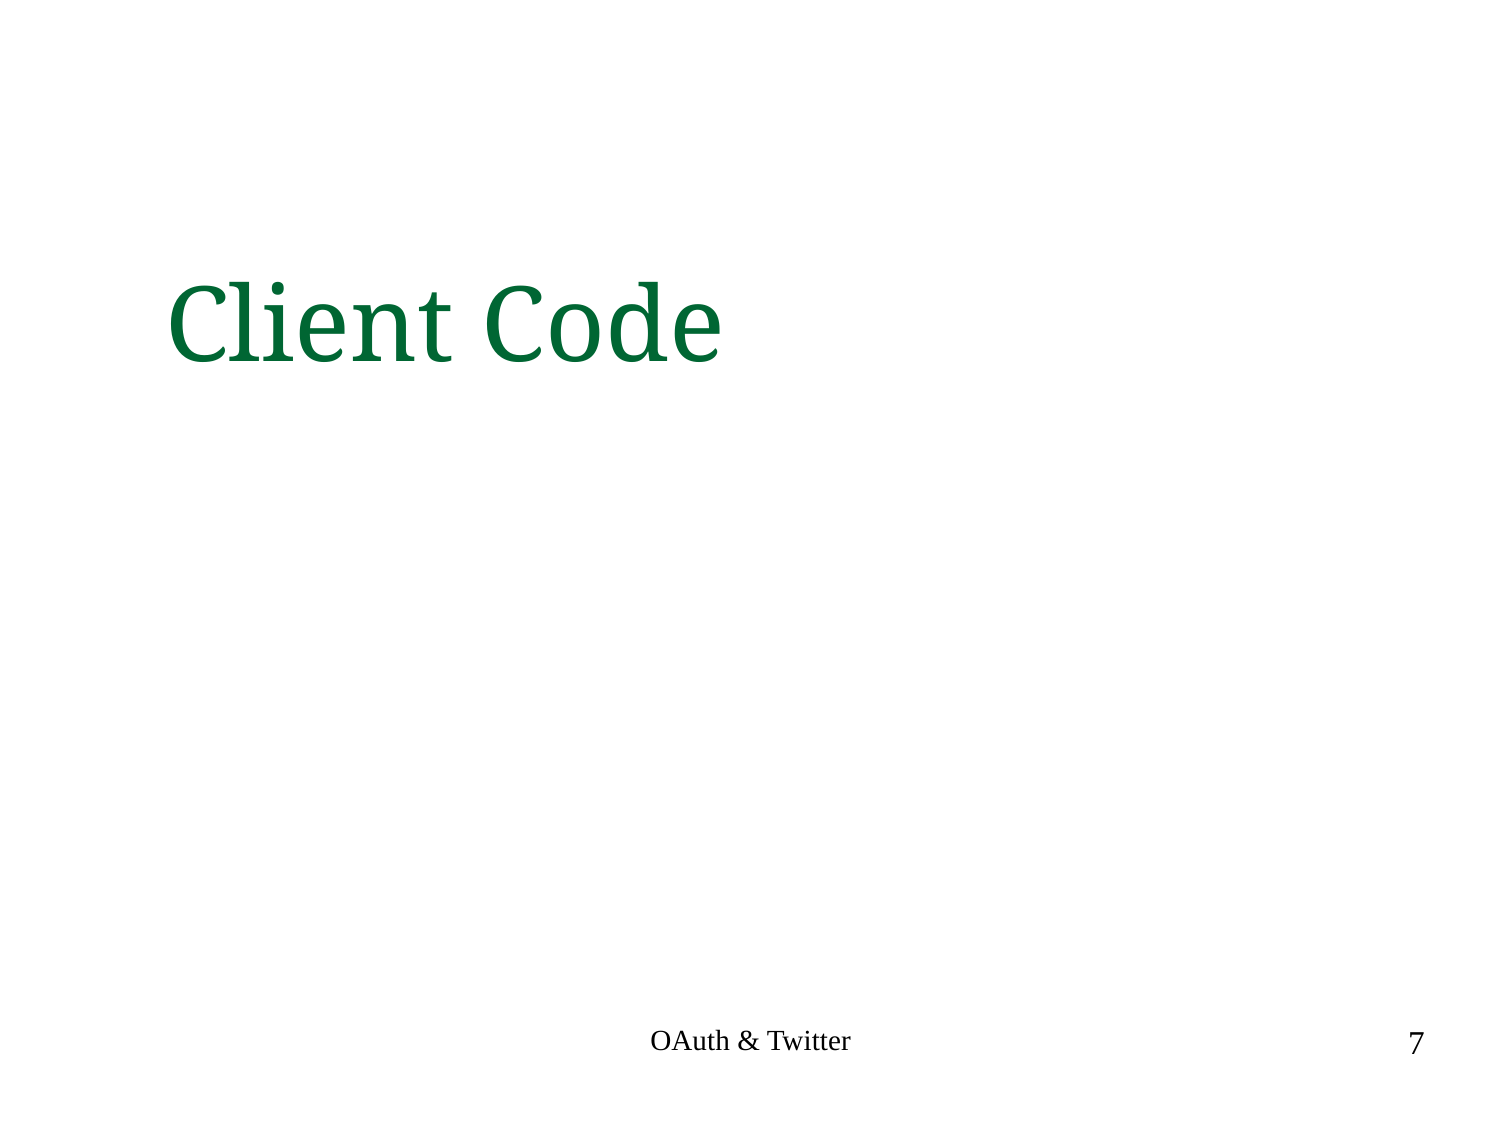

# Client Code
OAuth & Twitter
7